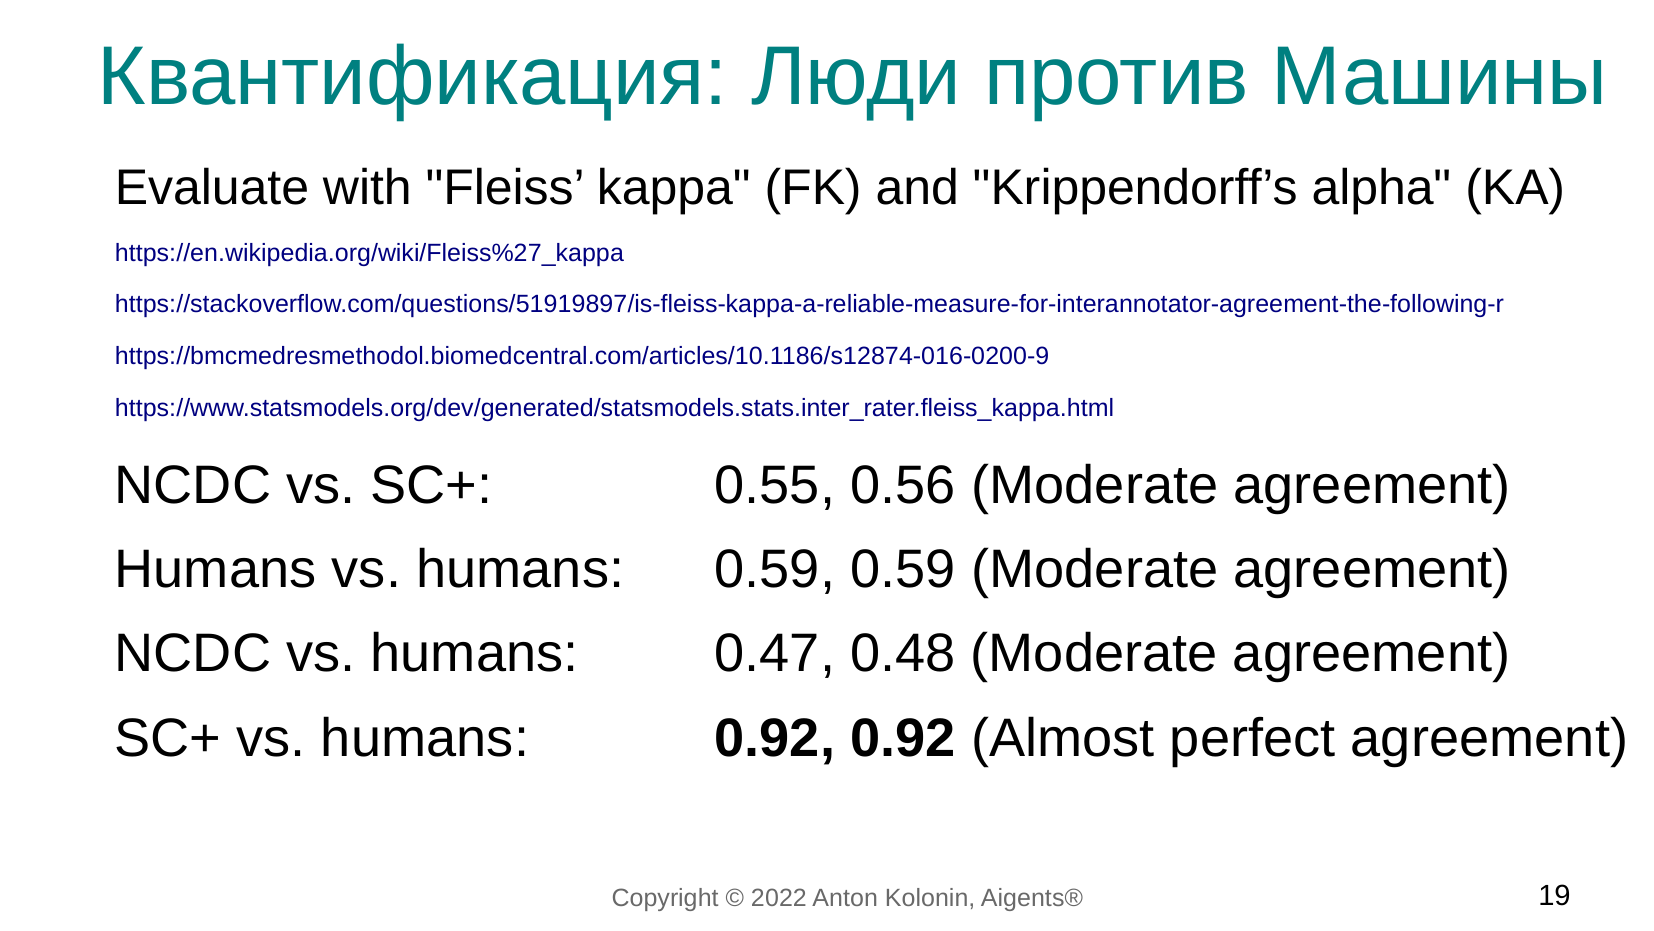

Квантификация: Люди против Машины
Evaluate with "Fleiss’ kappa" (FK) and "Krippendorff’s alpha" (KA)
https://en.wikipedia.org/wiki/Fleiss%27_kappa
https://stackoverflow.com/questions/51919897/is-fleiss-kappa-a-reliable-measure-for-interannotator-agreement-the-following-r
https://bmcmedresmethodol.biomedcentral.com/articles/10.1186/s12874-016-0200-9
https://www.statsmodels.org/dev/generated/statsmodels.stats.inter_rater.fleiss_kappa.html
NCDC vs. SC+: 			0.55, 0.56 (Moderate agreement)
Humans vs. humans:		0.59, 0.59 (Moderate agreement)
NCDC vs. humans: 		0.47, 0.48 (Moderate agreement)
SC+ vs. humans: 			0.92, 0.92 (Almost perfect agreement)
Copyright © 2022 Anton Kolonin, Aigents®
19